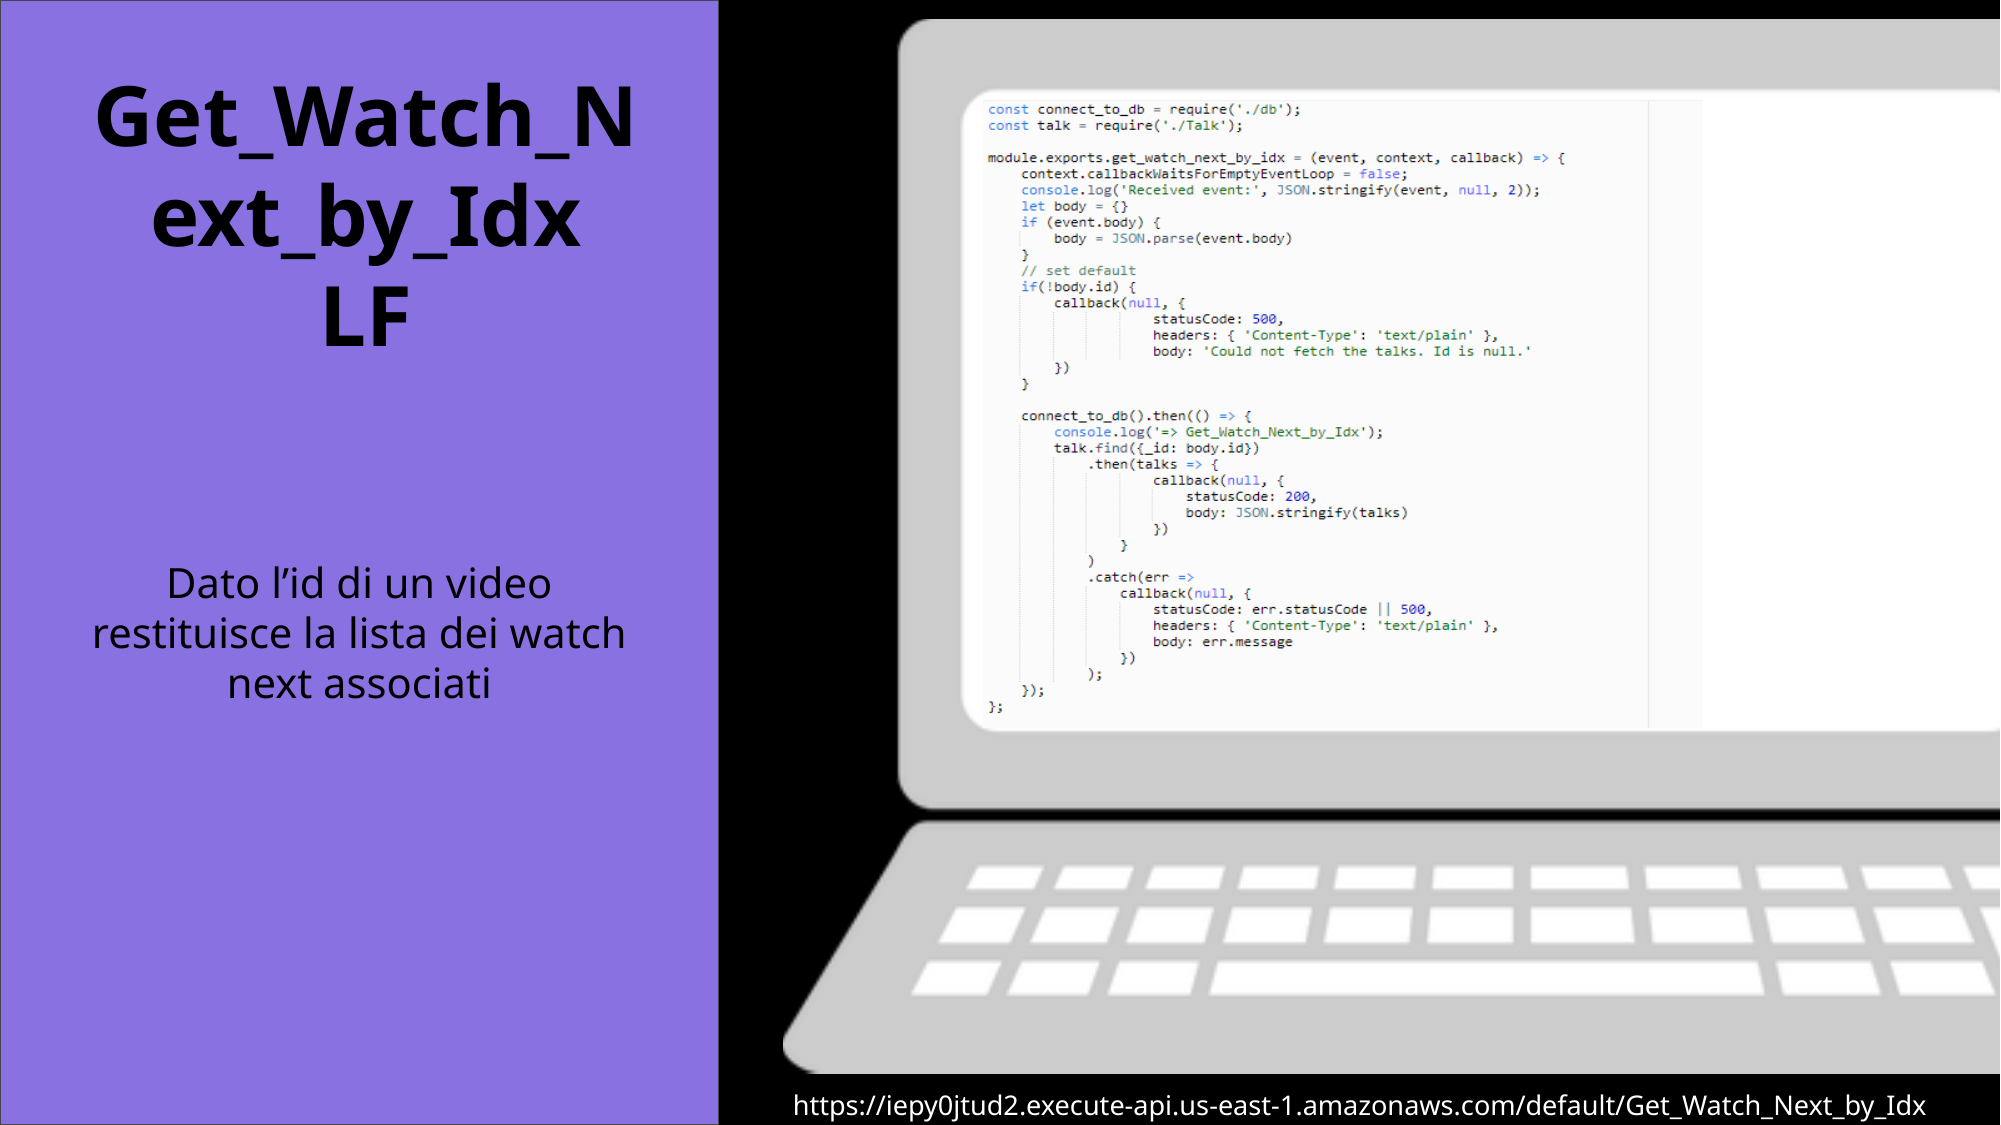

Get_Watch_Next_by_Idx
LF
Dato l’id di un video restituisce la lista dei watch next associati
https://iepy0jtud2.execute-api.us-east-1.amazonaws.com/default/Get_Watch_Next_by_Idx